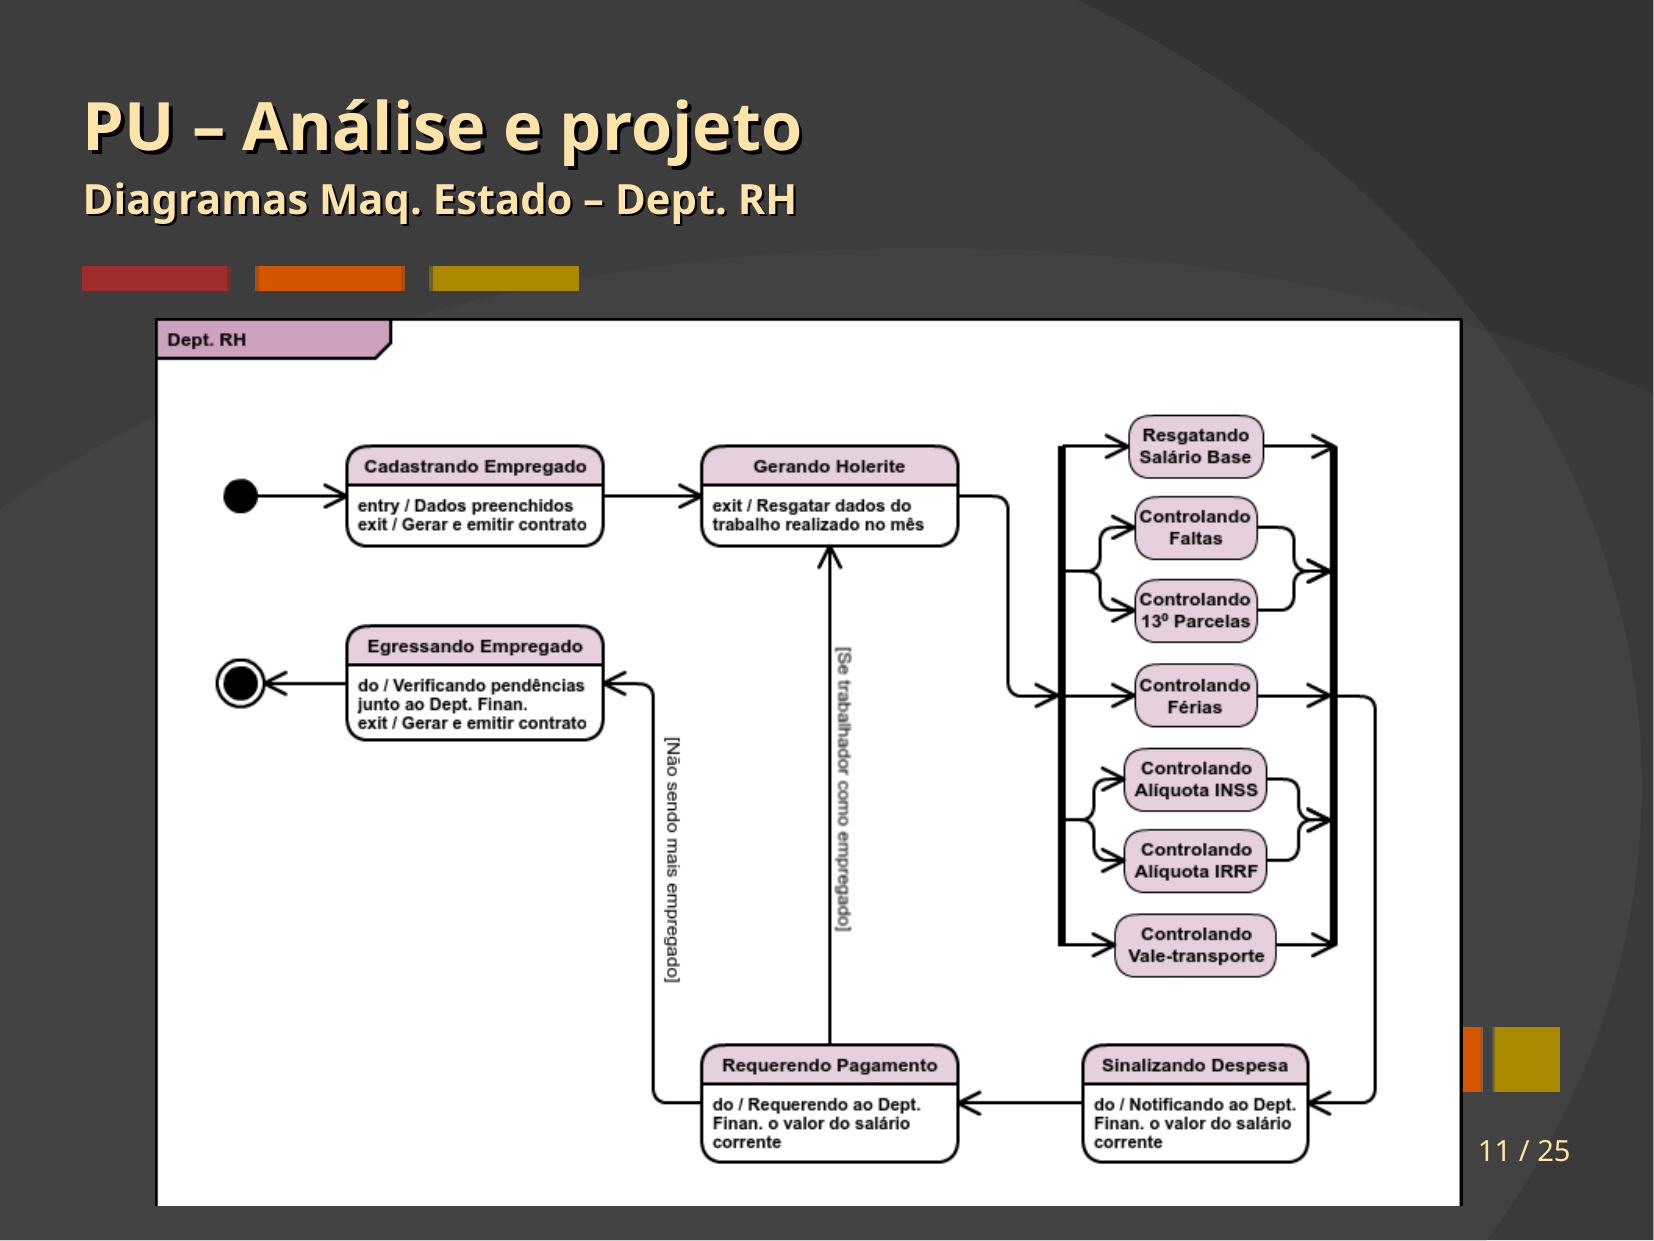

# PU – Análise e projeto Diagramas Maq. Estado – Dept. RH
11